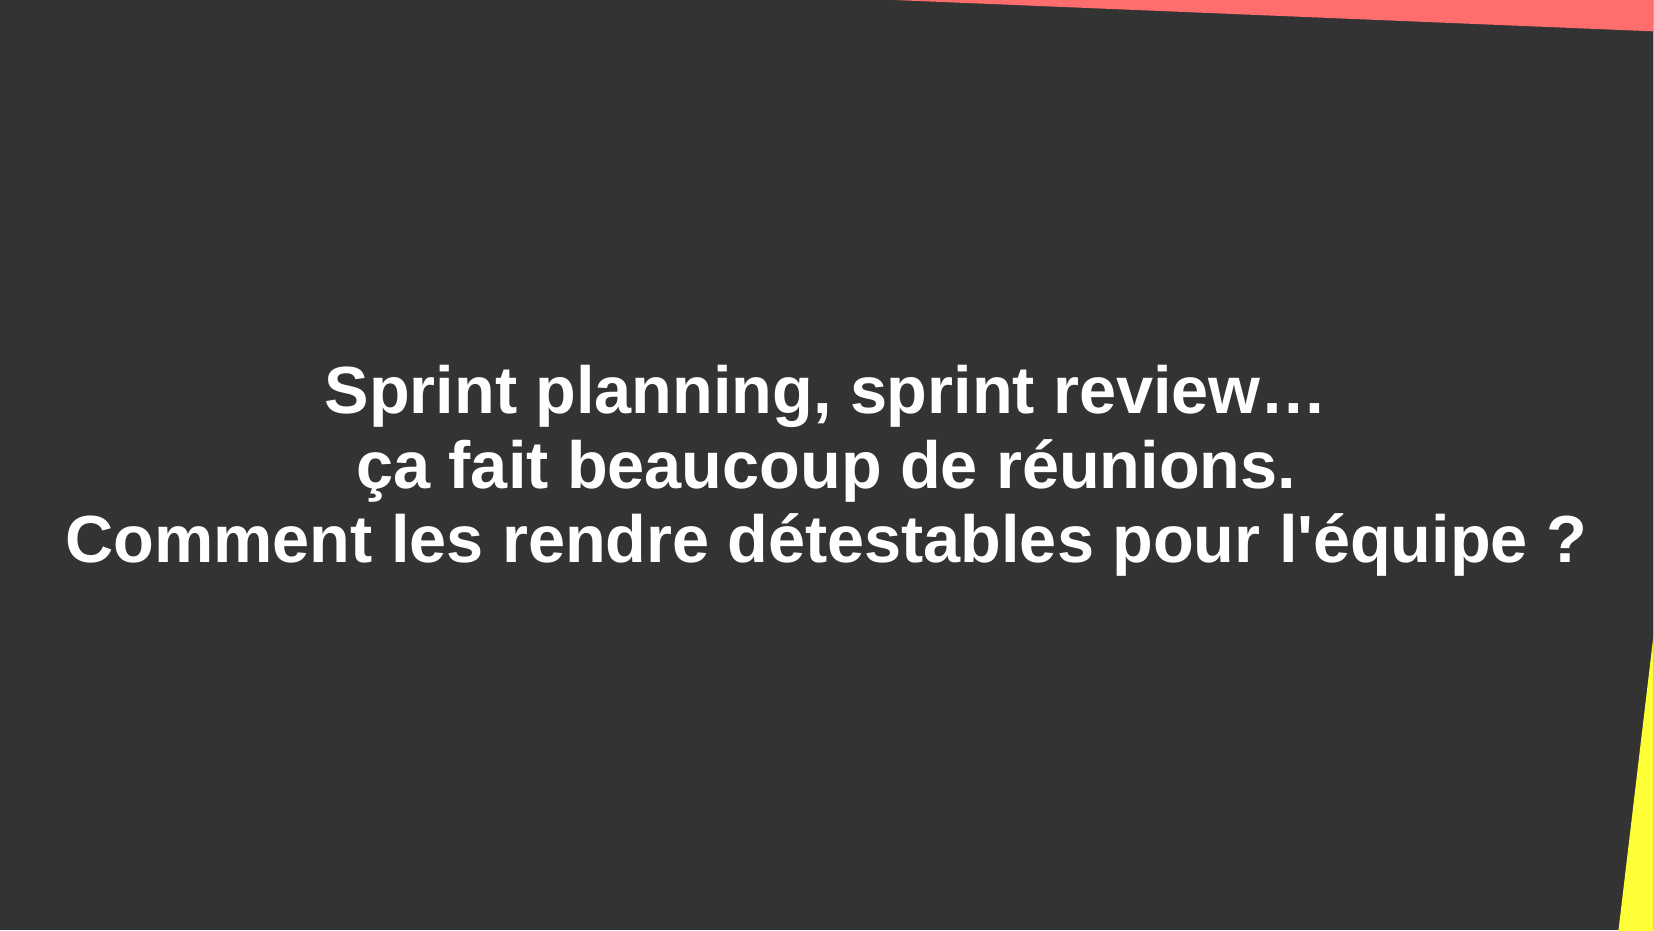

# Sprint planning, sprint review… ça fait beaucoup de réunions. Comment les rendre détestables pour l'équipe ?